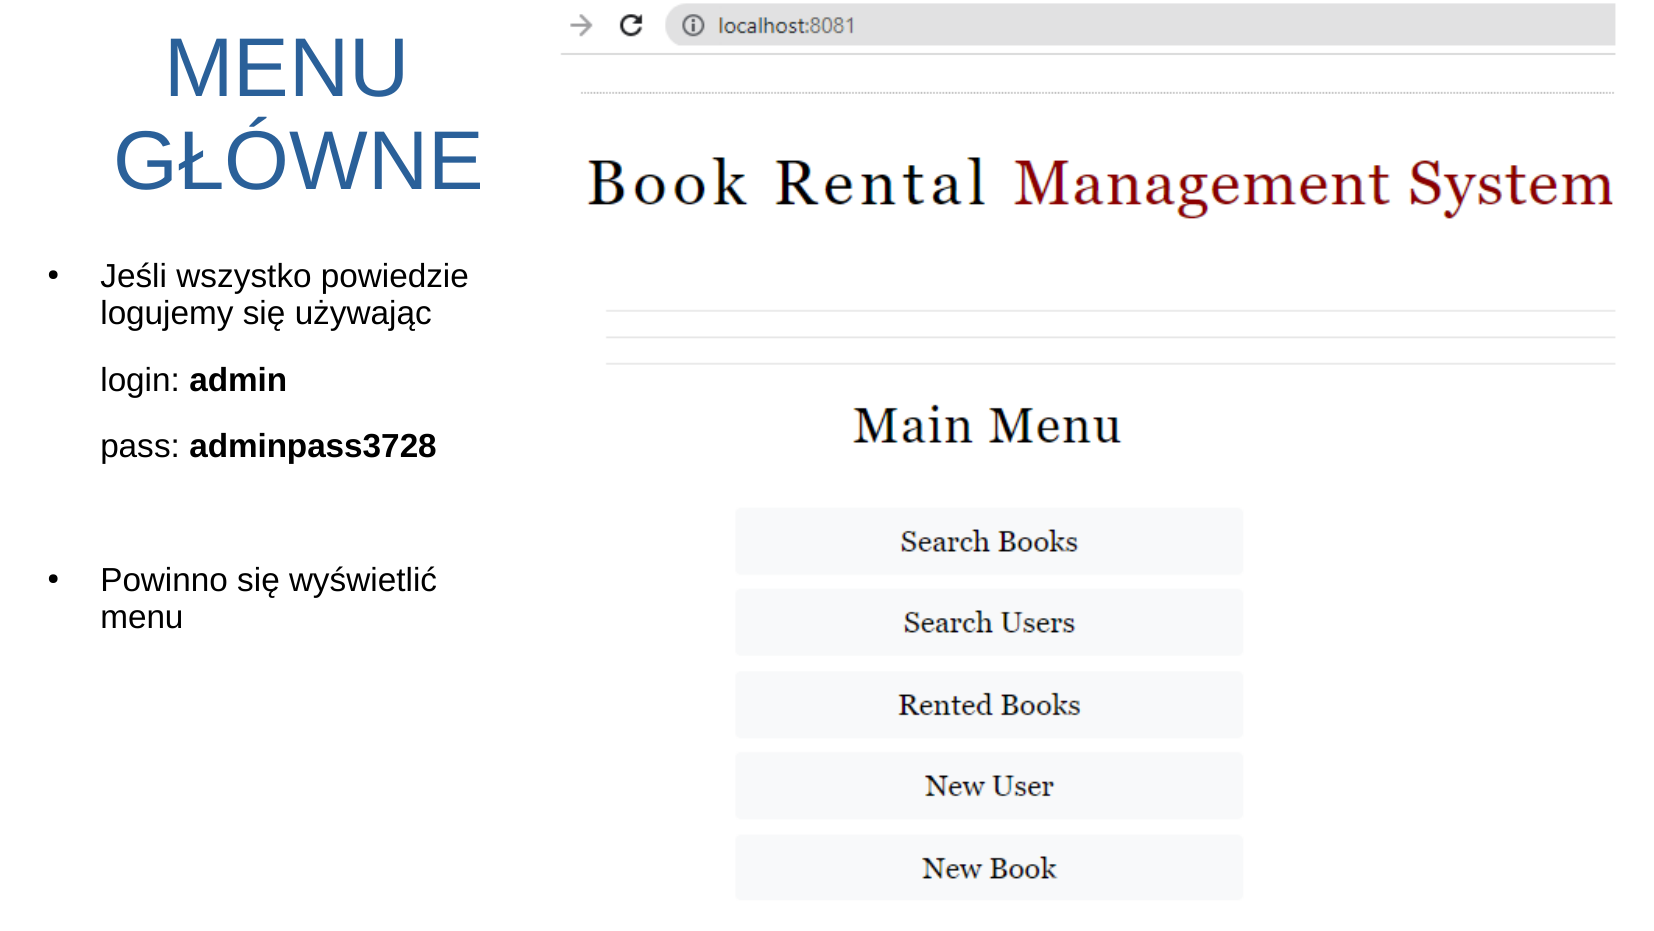

# MENU GŁÓWNE
Jeśli wszystko powiedzie logujemy się używając
login: admin
pass: adminpass3728
Powinno się wyświetlić
menu